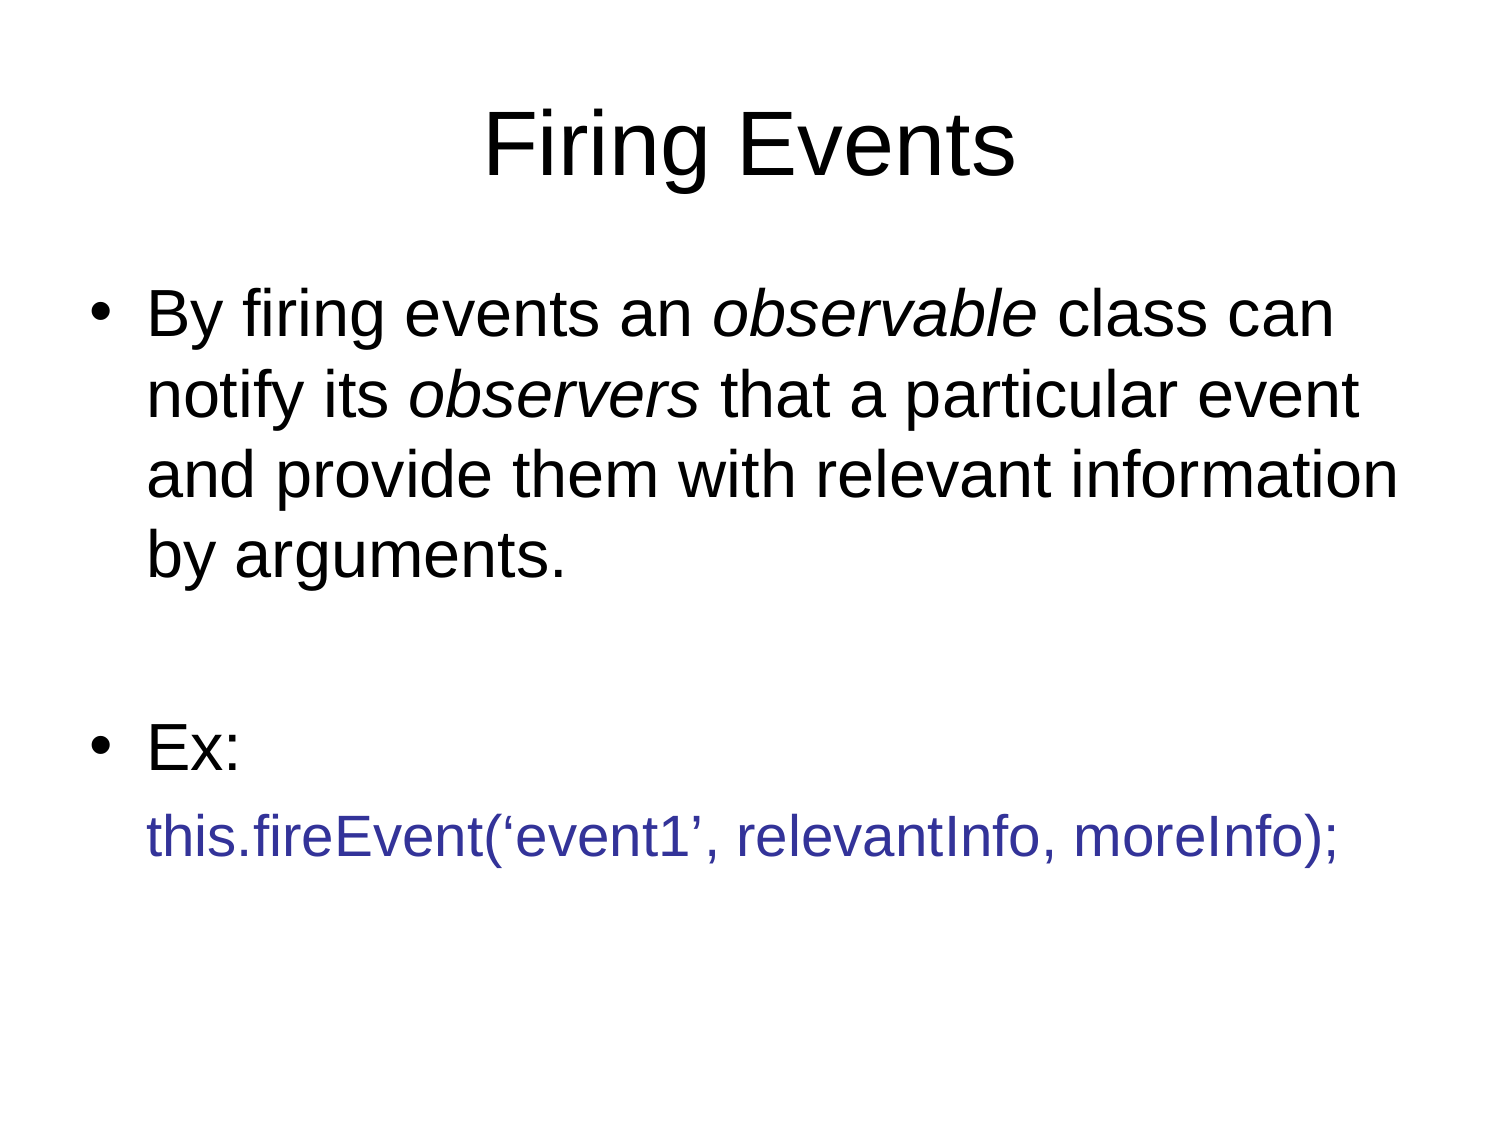

# Firing Events
By firing events an observable class can notify its observers that a particular event and provide them with relevant information by arguments.
Ex:
	this.fireEvent(‘event1’, relevantInfo, moreInfo);